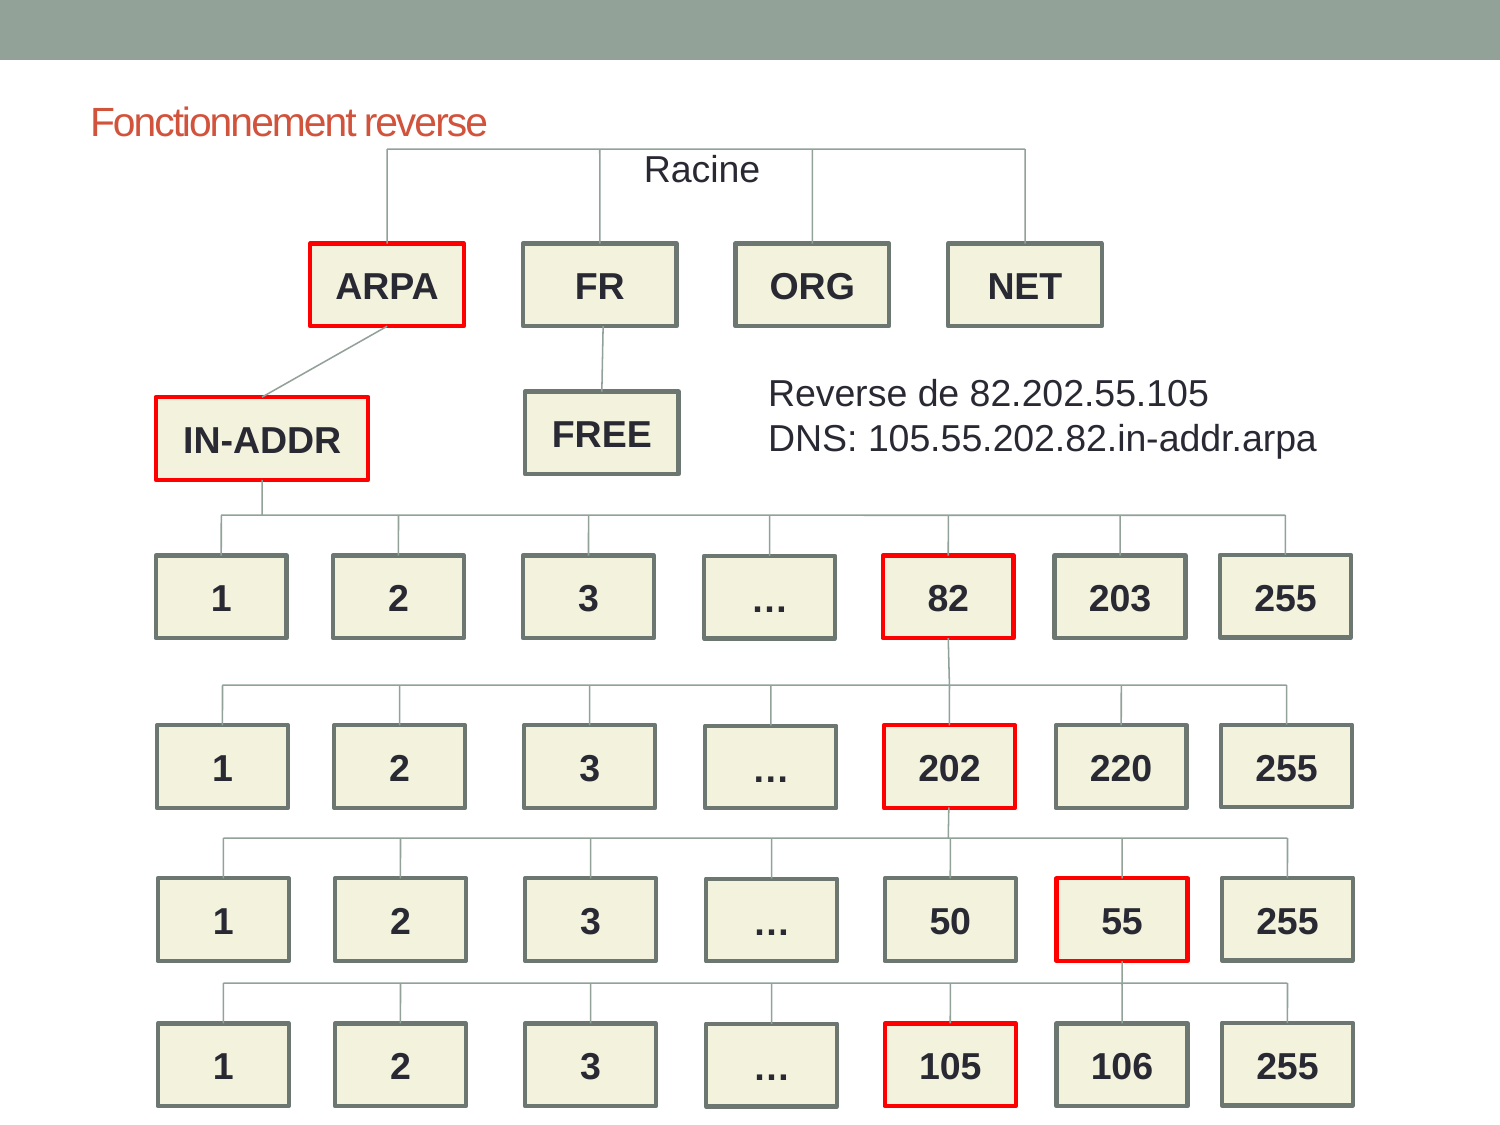

# Fonctionnement reverse
Racine
ARPA
FR
ORG
NET
Reverse de 82.202.55.105
DNS: 105.55.202.82.in-addr.arpa
FREE
IN-ADDR
255
1
2
3
82
203
…
255
1
2
3
202
220
…
255
1
2
3
50
55
…
255
1
2
3
105
106
…